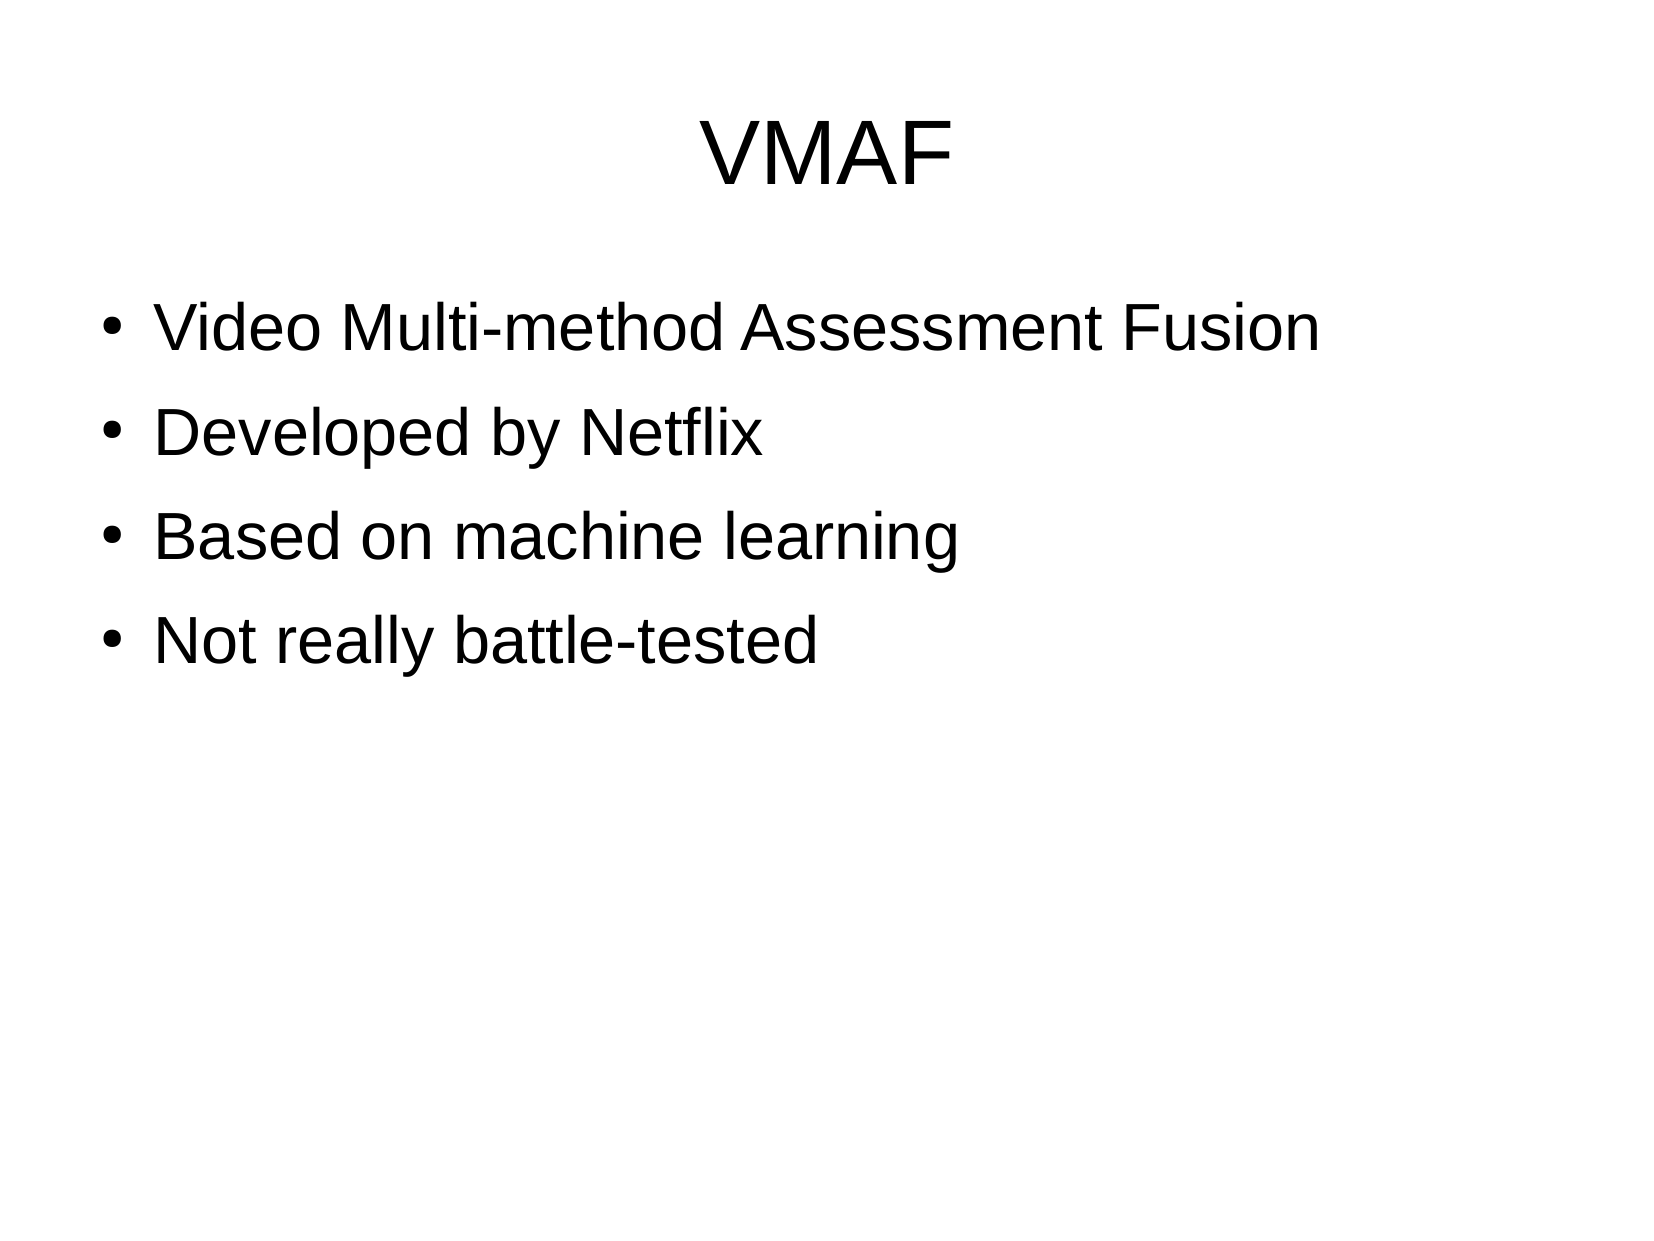

# VMAF
Video Multi-method Assessment Fusion
Developed by Netflix
Based on machine learning
Not really battle-tested